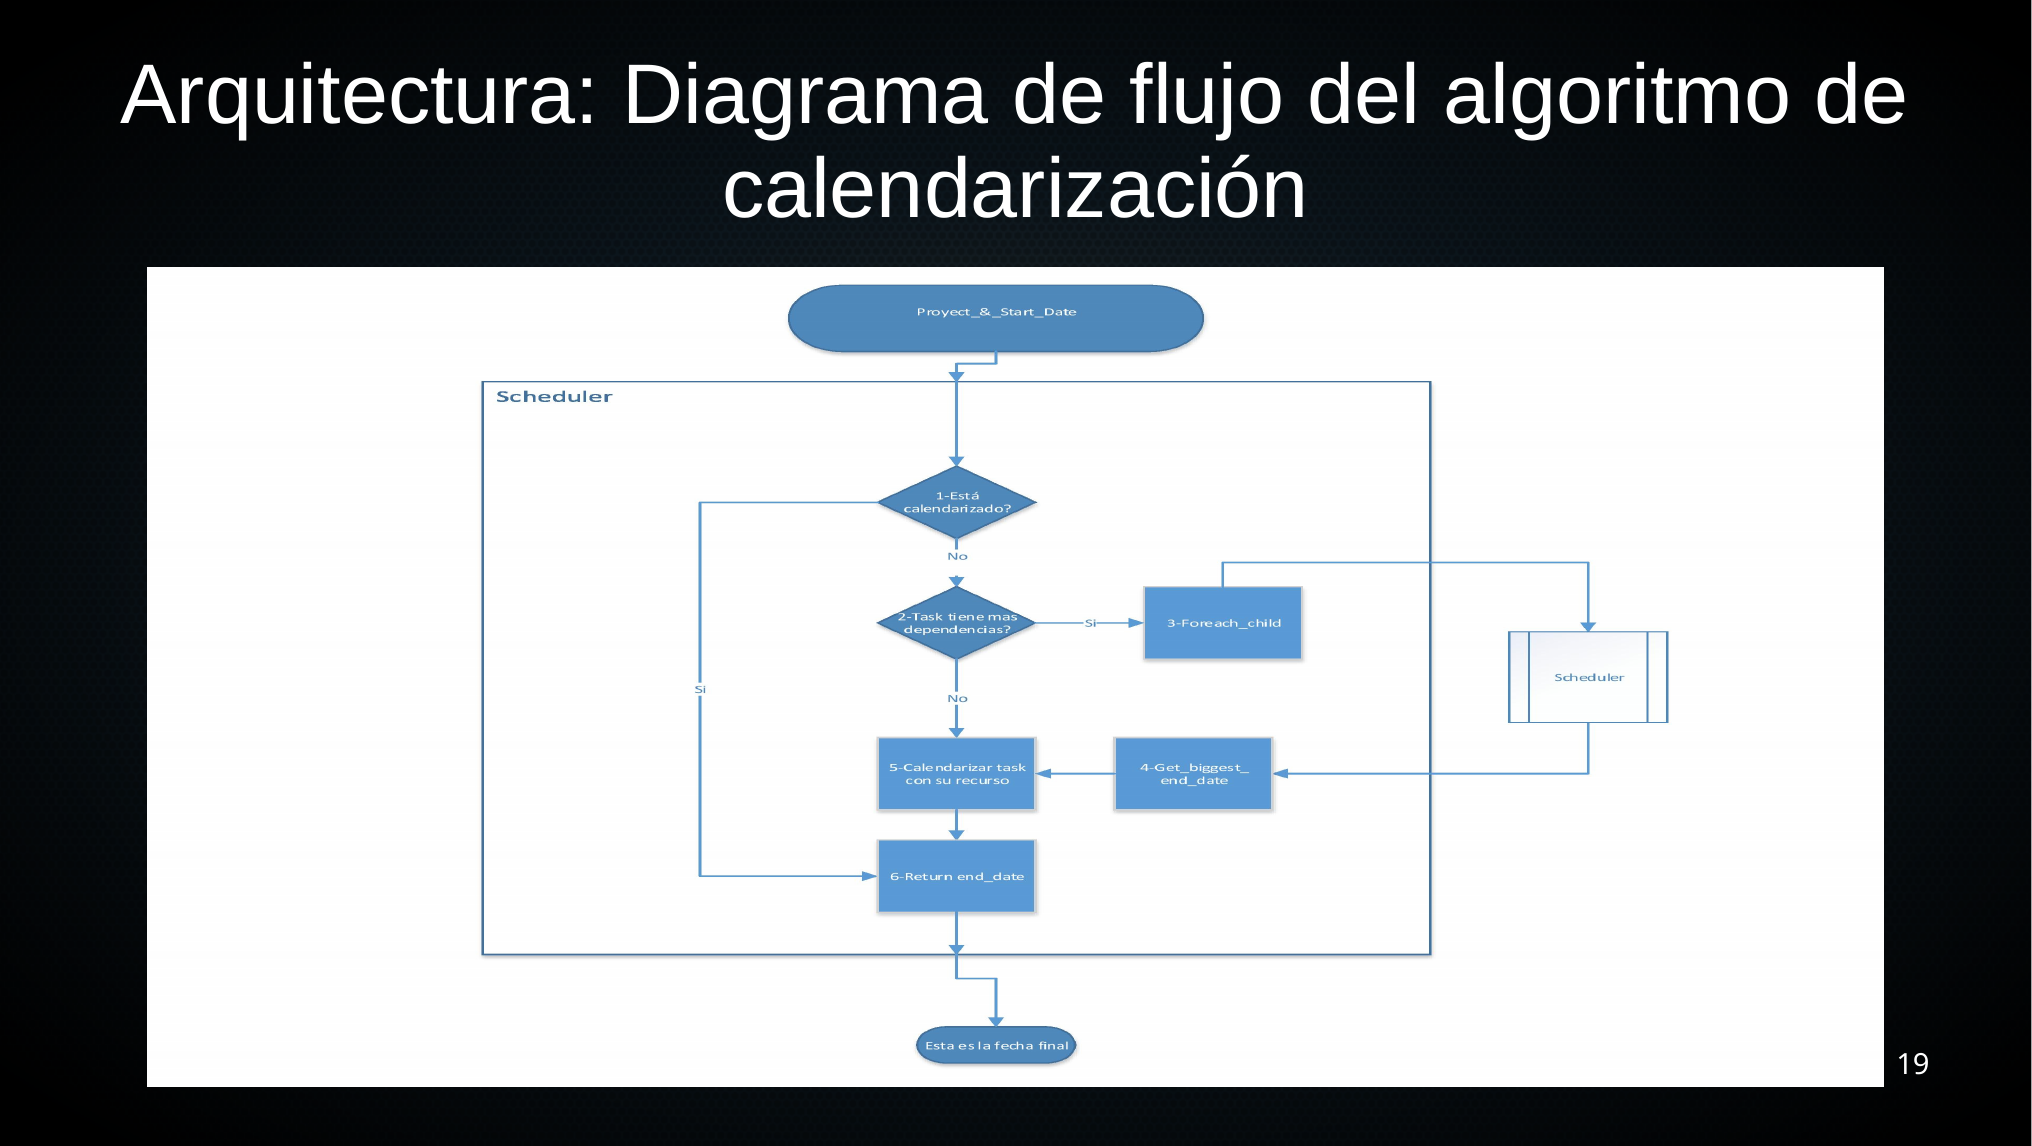

# Arquitectura: Diagrama de flujo del algoritmo de calendarización
19